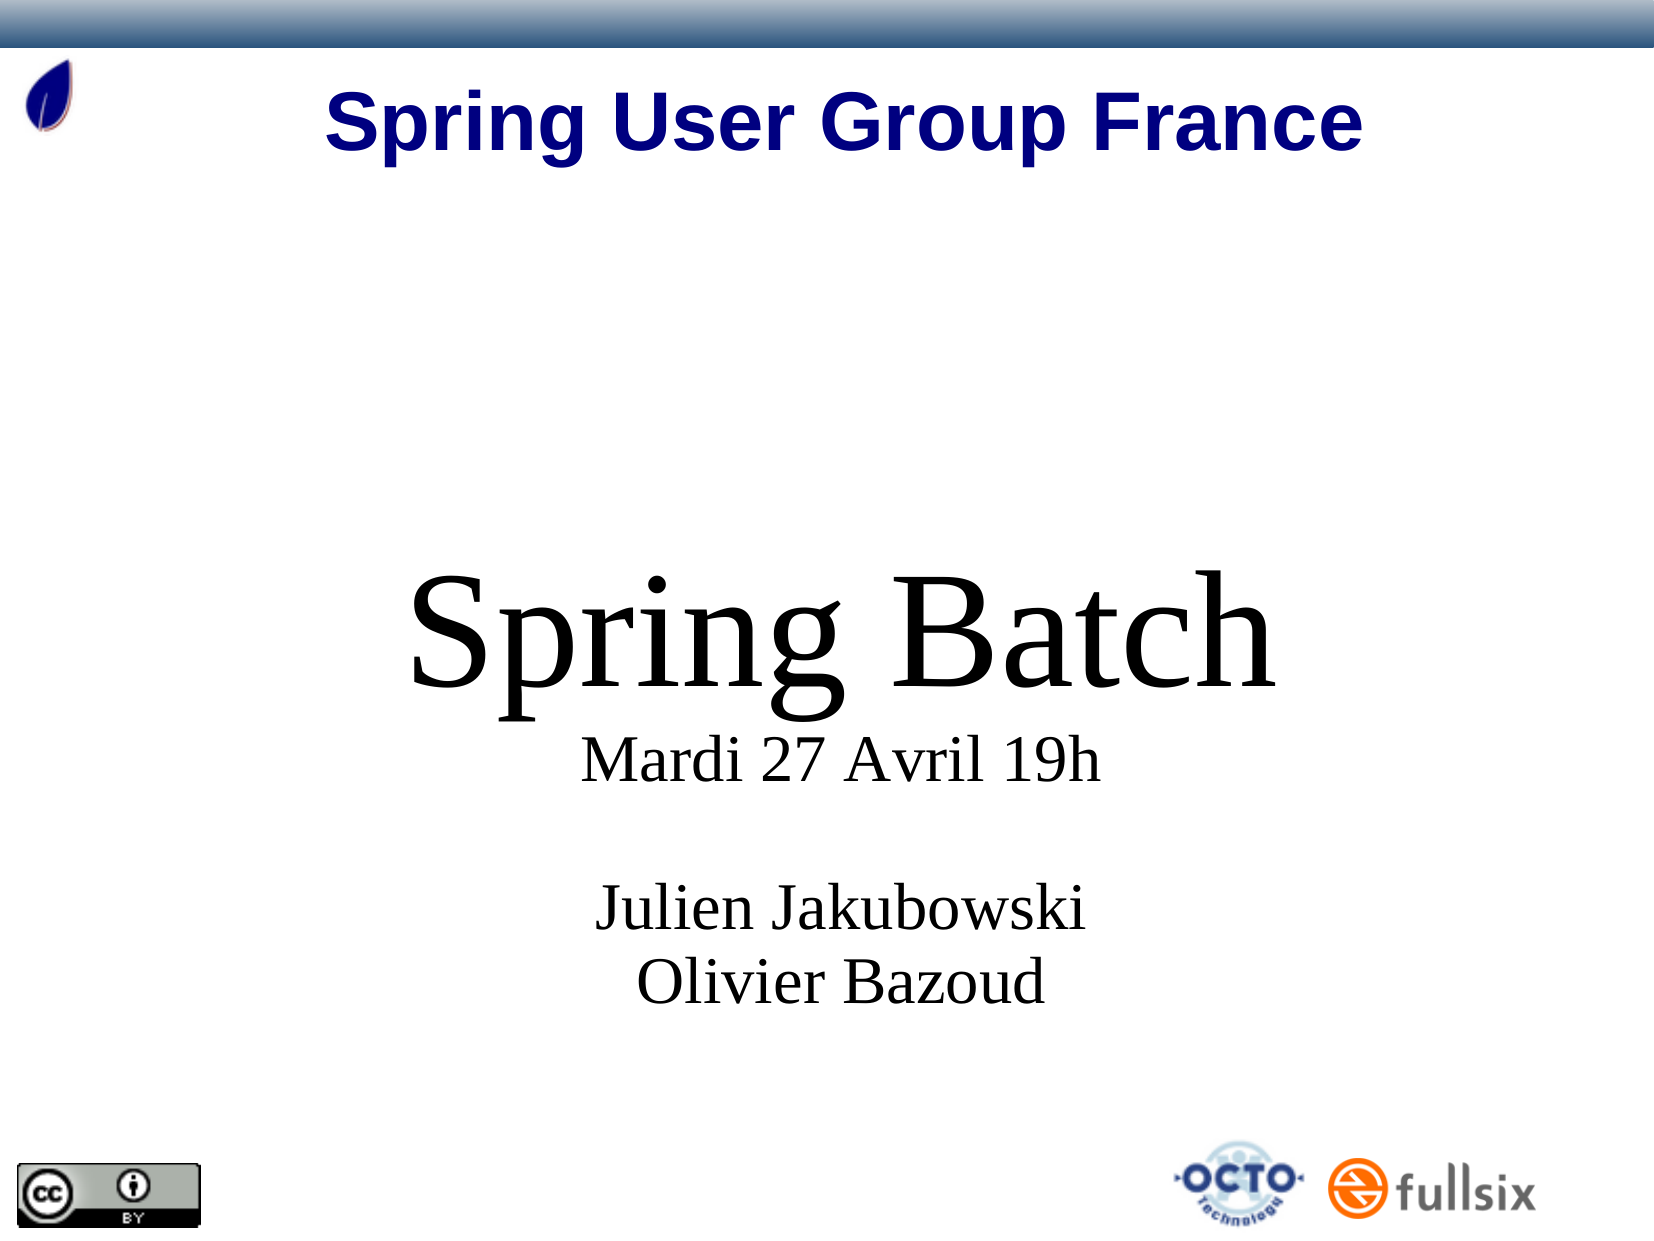

# Spring User Group France
Spring Batch
Mardi 27 Avril 19h
Julien Jakubowski
Olivier Bazoud